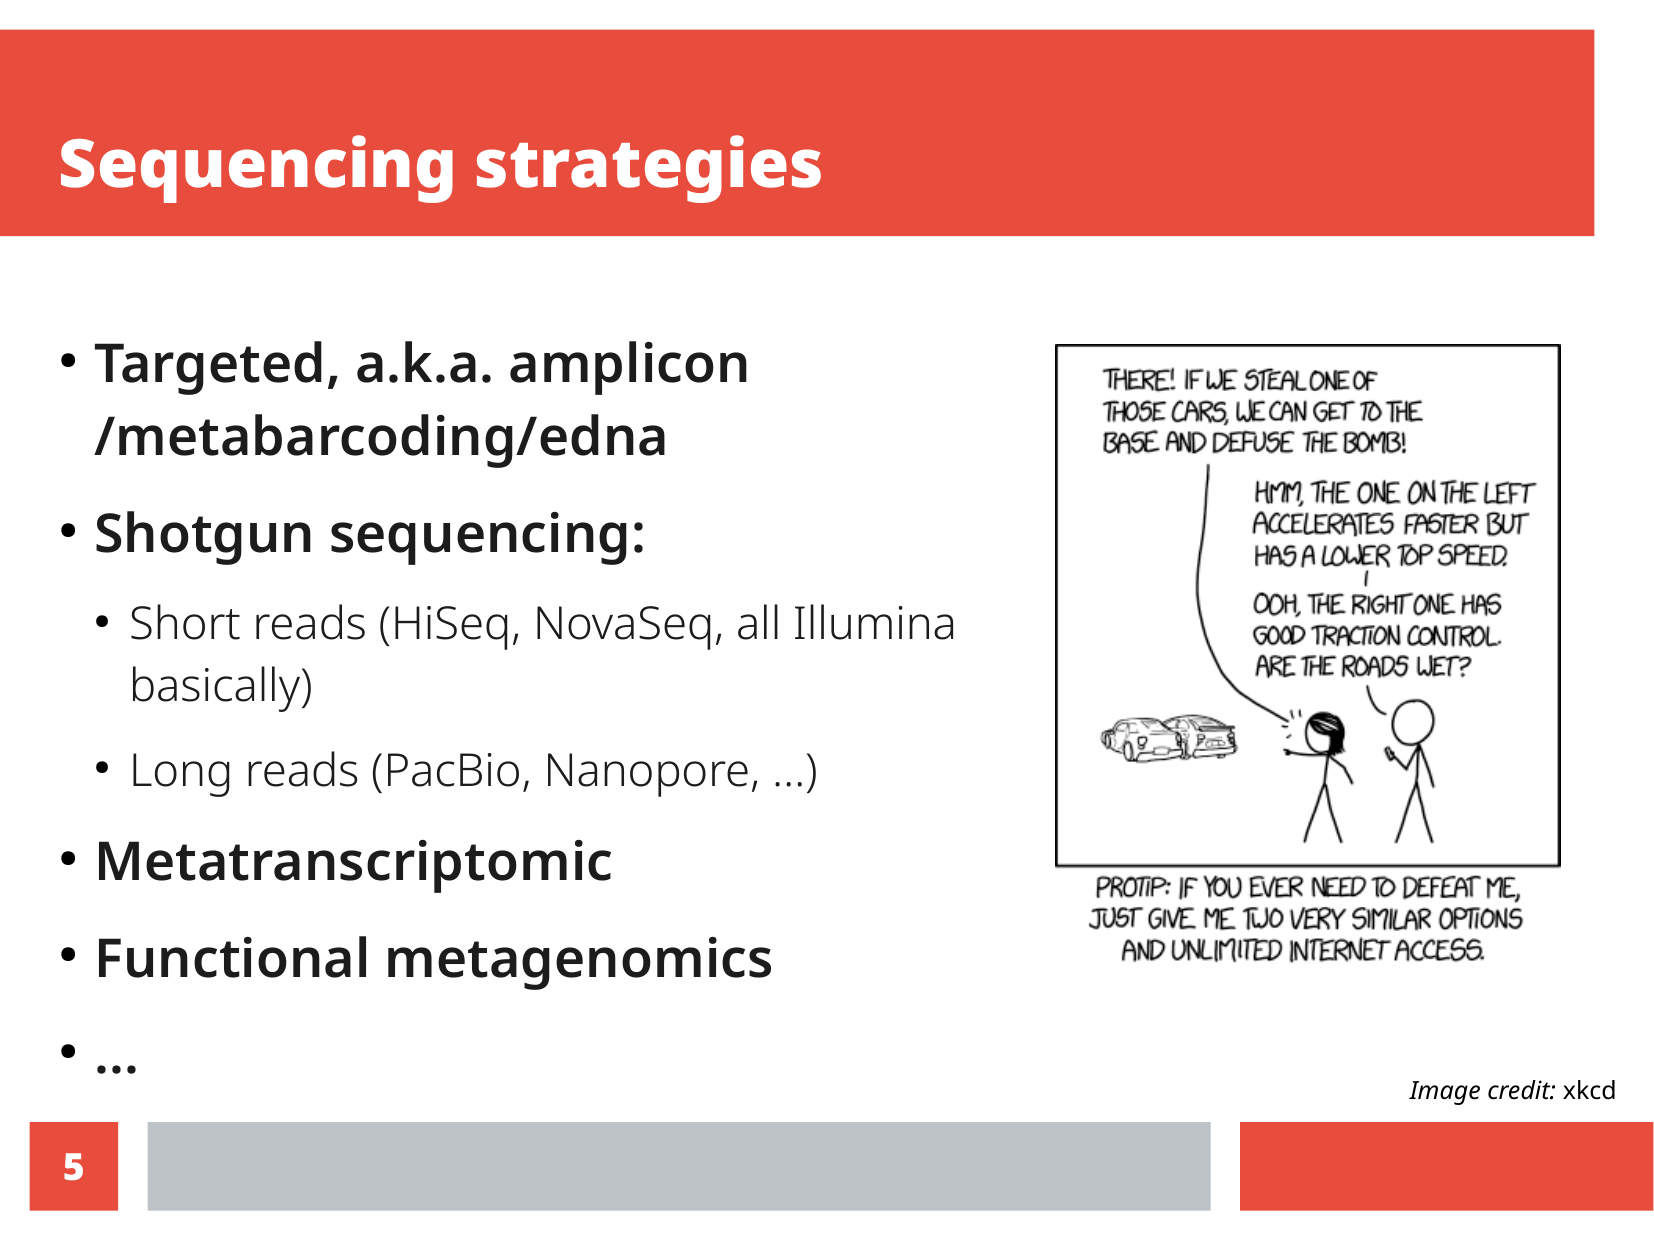

# Sequencing strategies
Targeted, a.k.a. amplicon /metabarcoding/edna
Shotgun sequencing:
Short reads (HiSeq, NovaSeq, all Illumina basically)
Long reads (PacBio, Nanopore, …)
Metatranscriptomic
Functional metagenomics
...
Image credit: xkcd
5